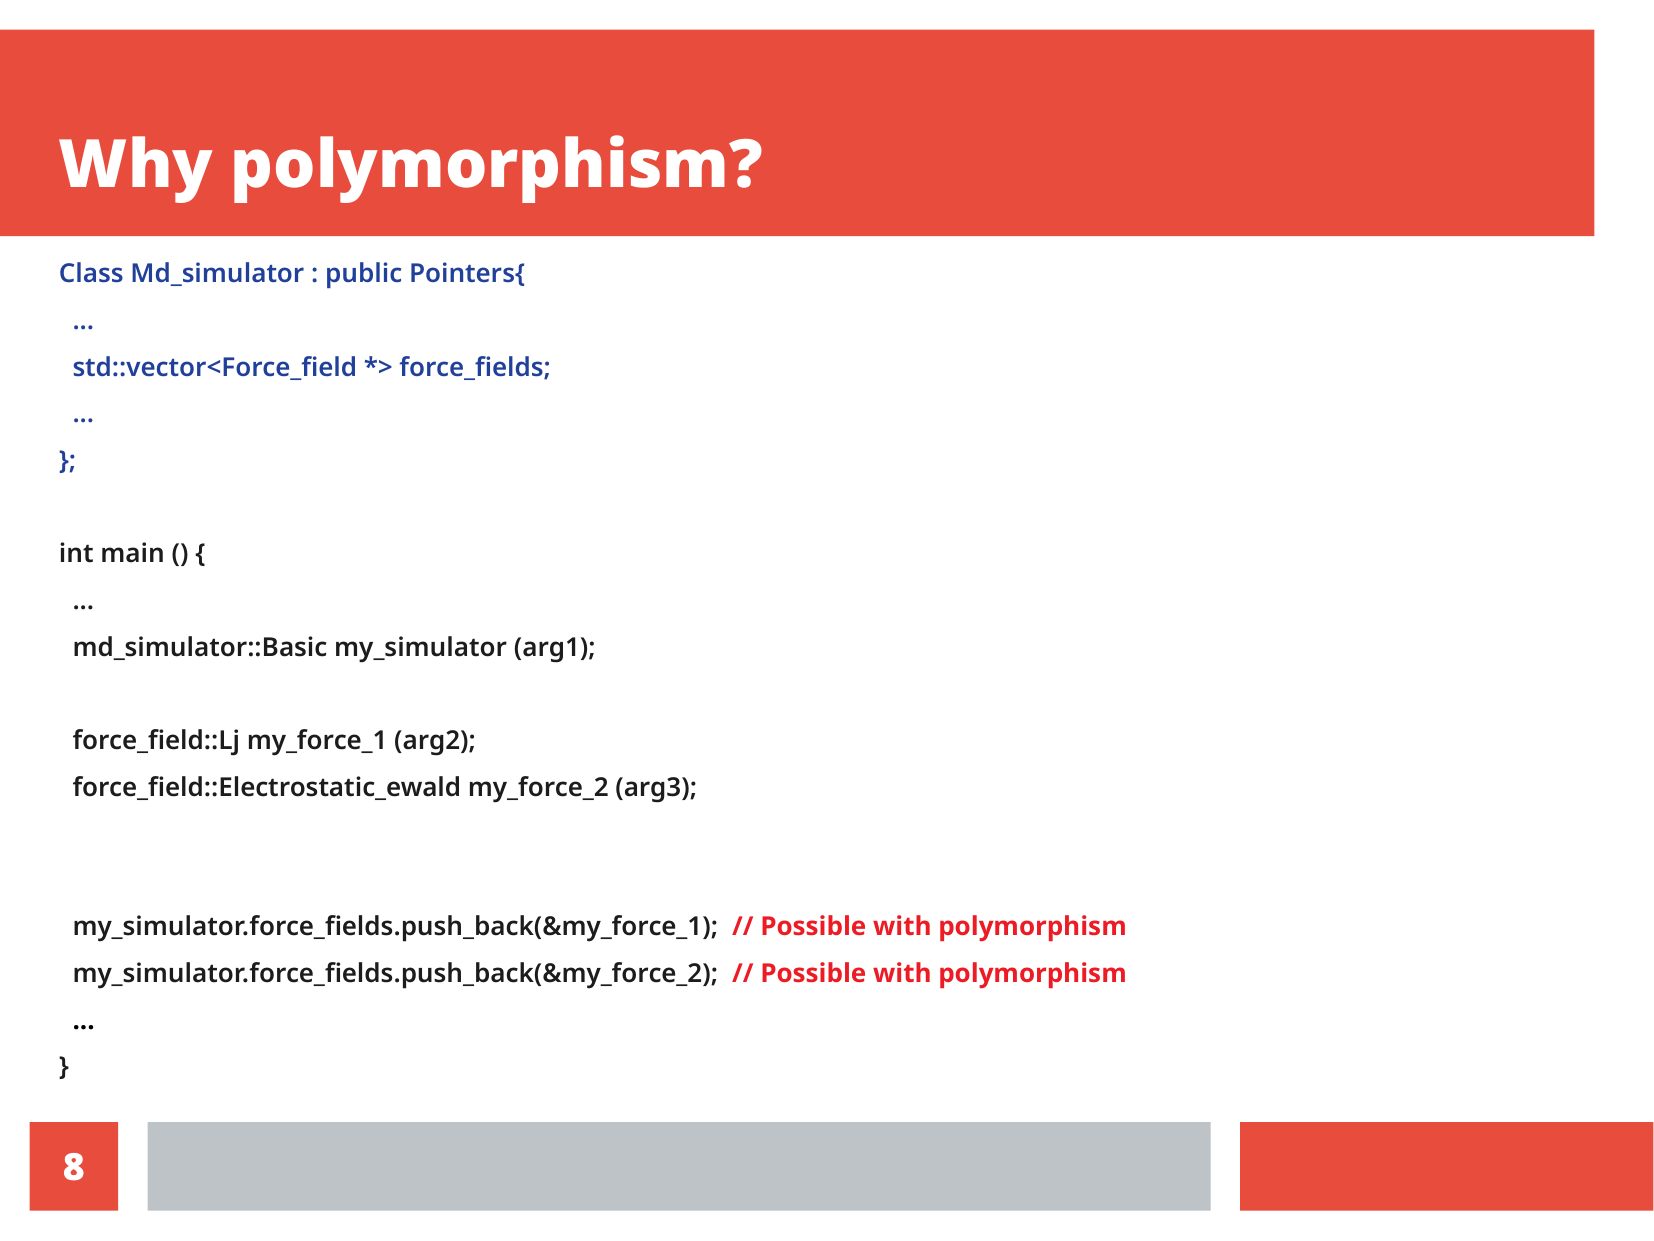

# Why polymorphism?
Class Md_simulator : public Pointers{
 ...
 std::vector<Force_field *> force_fields;
 ...
};
int main () {
 ...
 md_simulator::Basic my_simulator (arg1);
 force_field::Lj my_force_1 (arg2);
 force_field::Electrostatic_ewald my_force_2 (arg3);
 my_simulator.force_fields.push_back(&my_force_1); // Possible with polymorphism
 my_simulator.force_fields.push_back(&my_force_2); // Possible with polymorphism
 ...
}
8